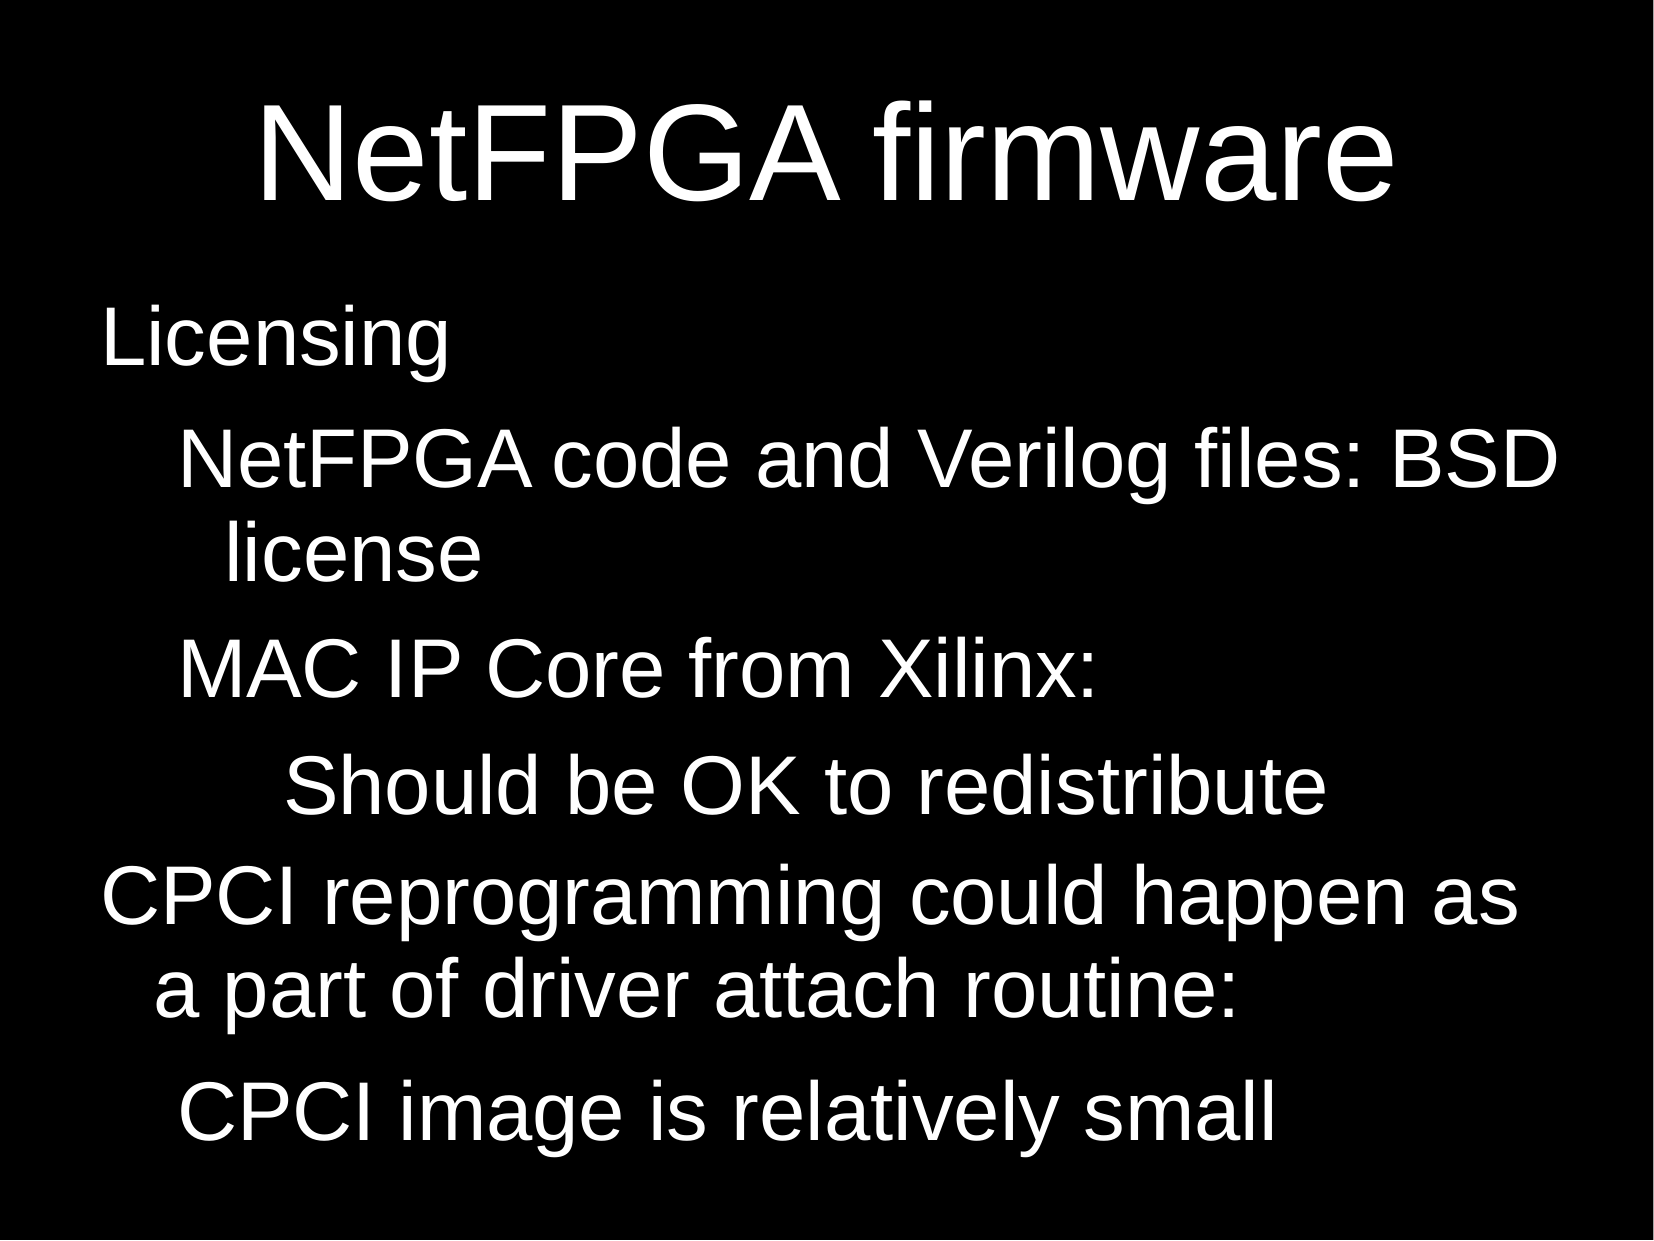

# NetFPGA firmware
Licensing
NetFPGA code and Verilog files: BSD license
MAC IP Core from Xilinx:
 Should be OK to redistribute
CPCI reprogramming could happen as a part of driver attach routine:
CPCI image is relatively small